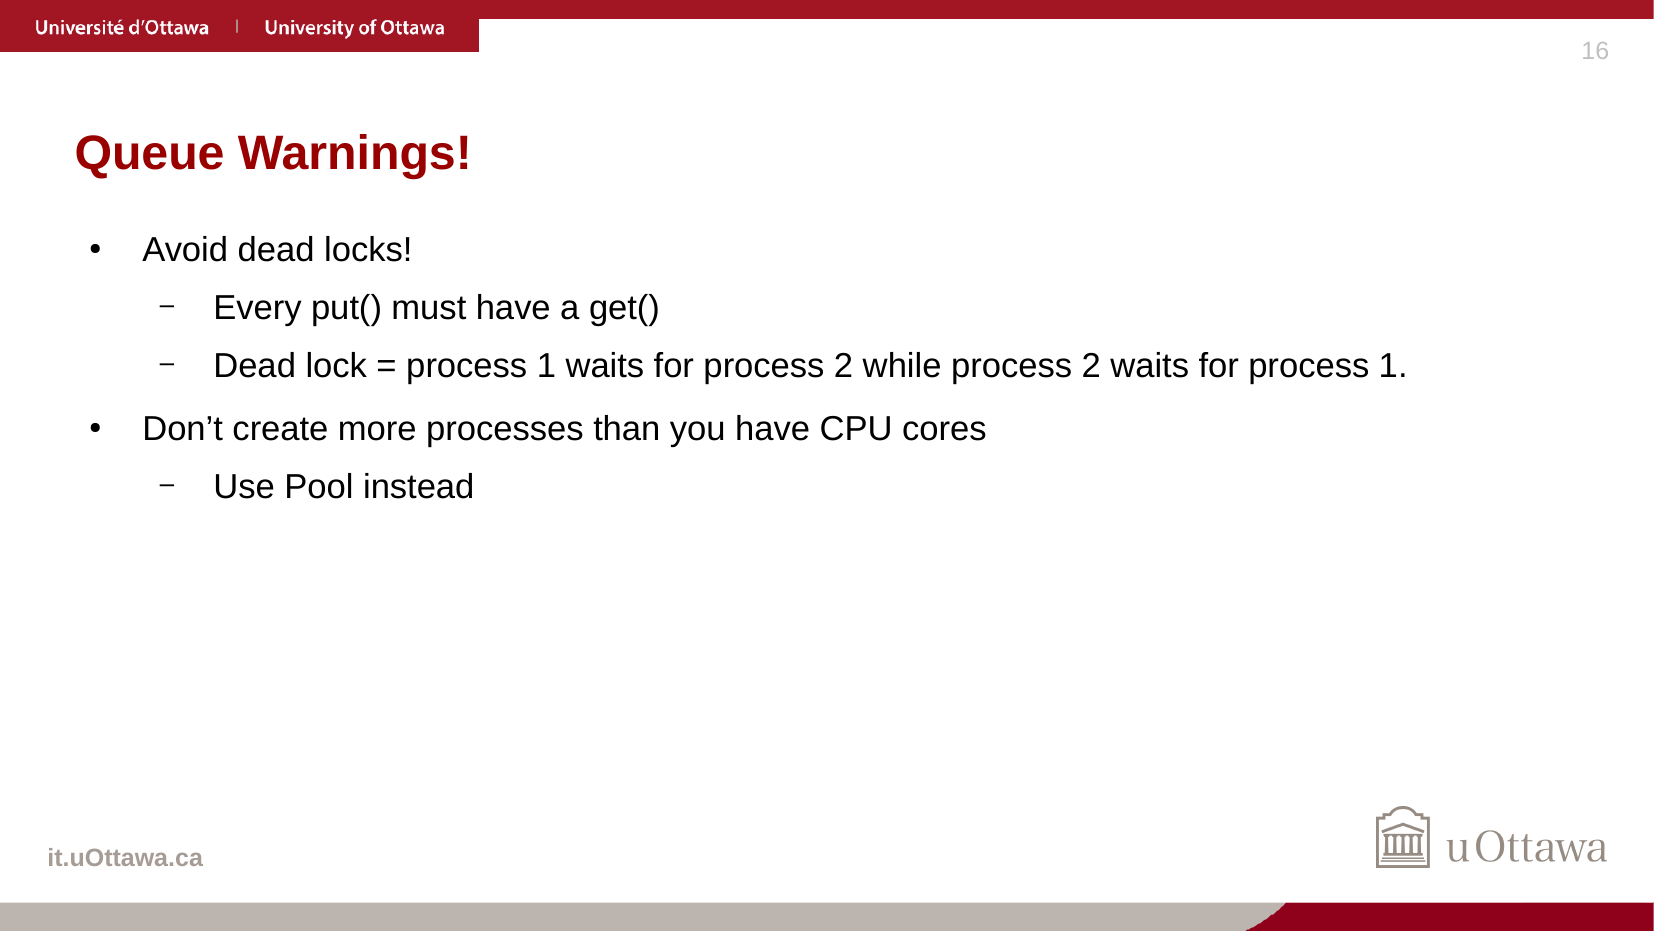

# Queue Warnings!
Avoid dead locks!
Every put() must have a get()
Dead lock = process 1 waits for process 2 while process 2 waits for process 1.
Don’t create more processes than you have CPU cores
Use Pool instead